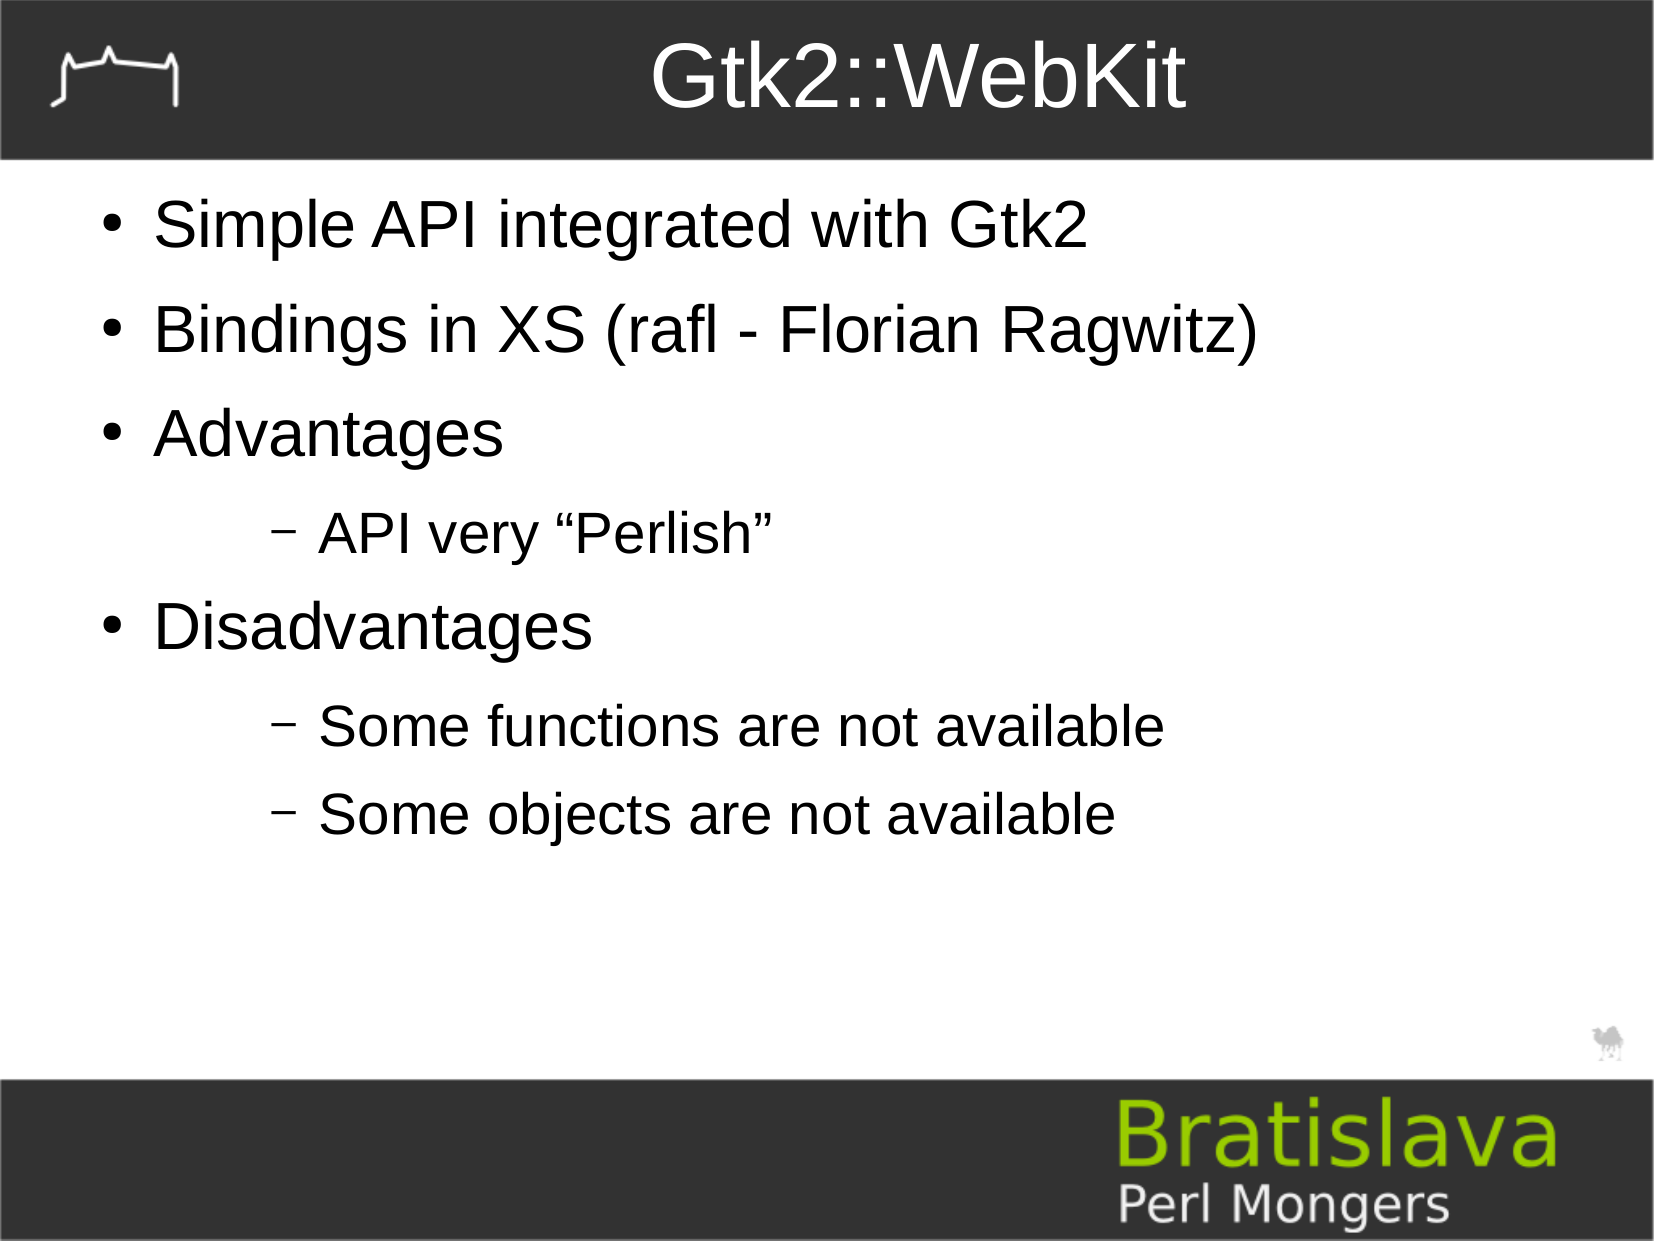

# Gtk2::WebKit
Simple API integrated with Gtk2
Bindings in XS (rafl - Florian Ragwitz)
Advantages
API very “Perlish”
Disadvantages
Some functions are not available
Some objects are not available